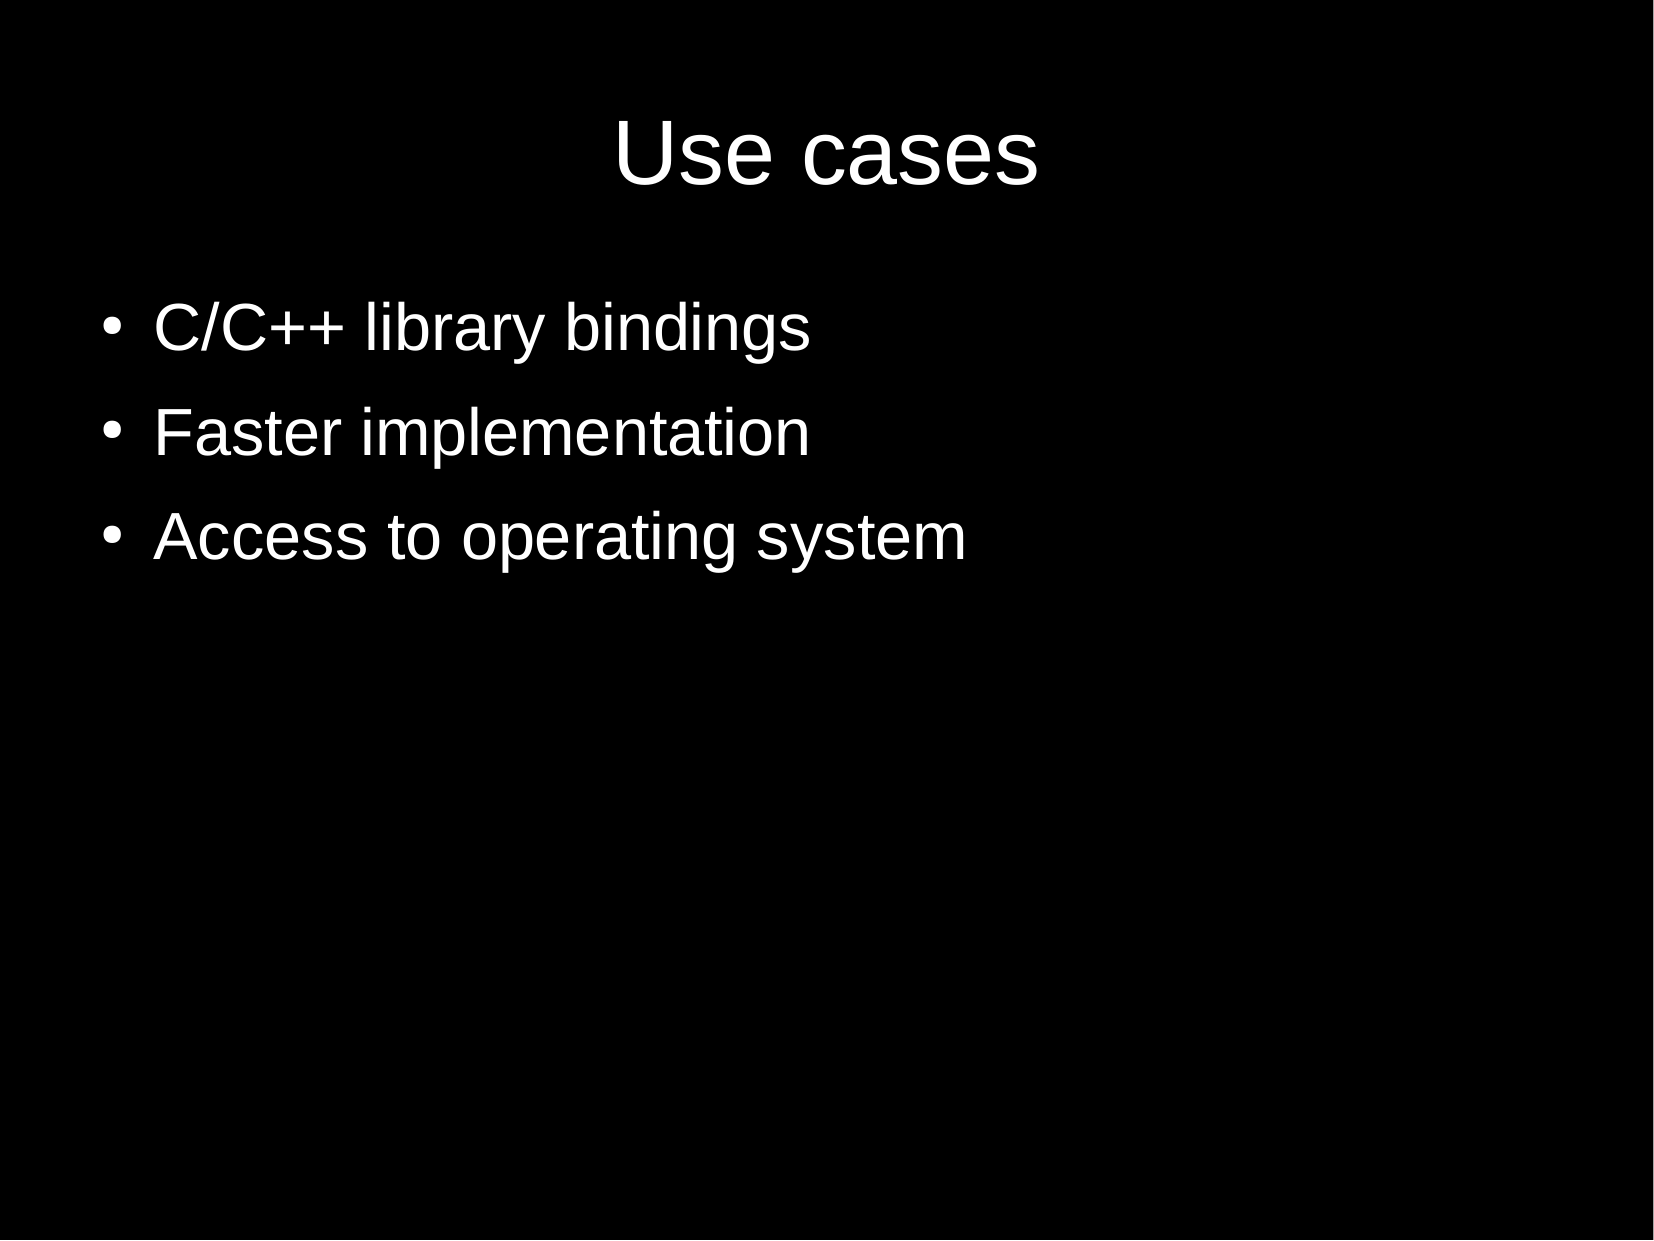

# Use cases
C/C++ library bindings
Faster implementation
Access to operating system